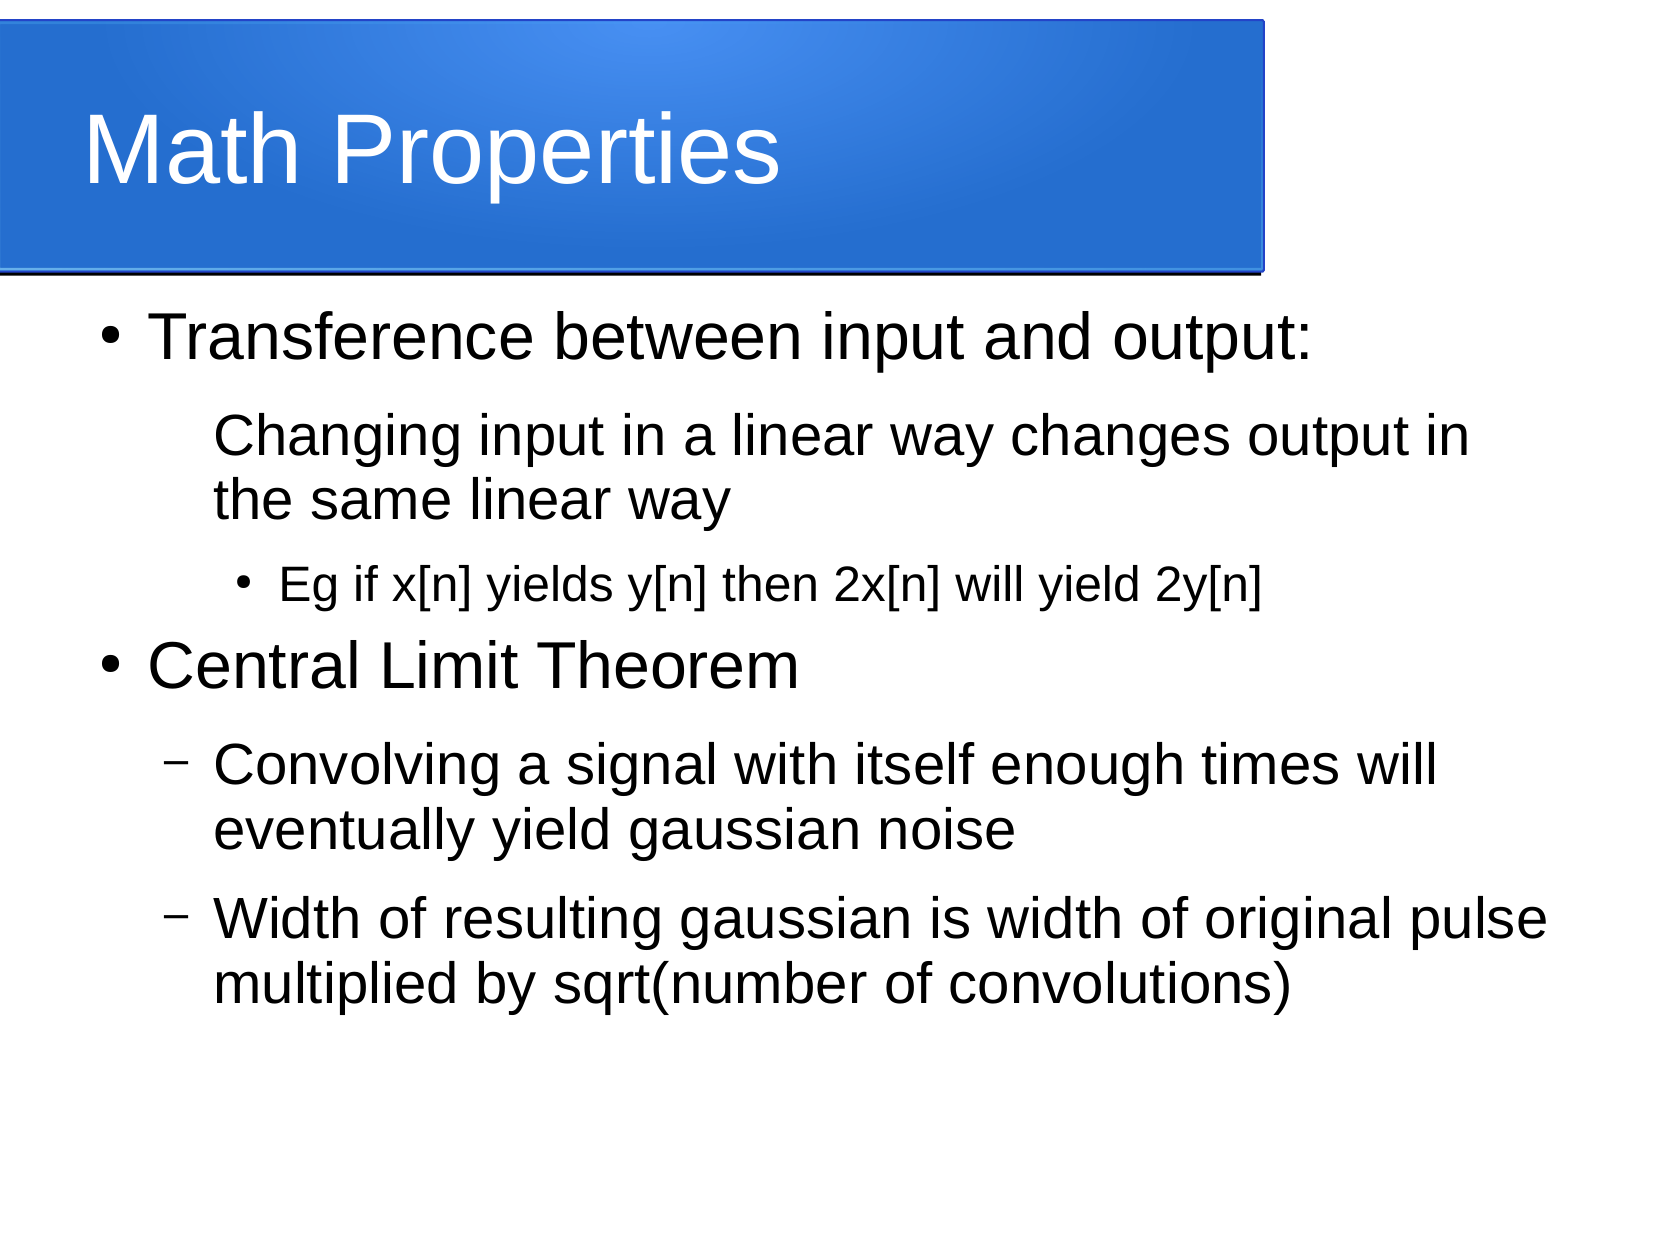

# Math Properties
Transference between input and output:
Changing input in a linear way changes output in the same linear way
Eg if x[n] yields y[n] then 2x[n] will yield 2y[n]
Central Limit Theorem
Convolving a signal with itself enough times will eventually yield gaussian noise
Width of resulting gaussian is width of original pulse multiplied by sqrt(number of convolutions)